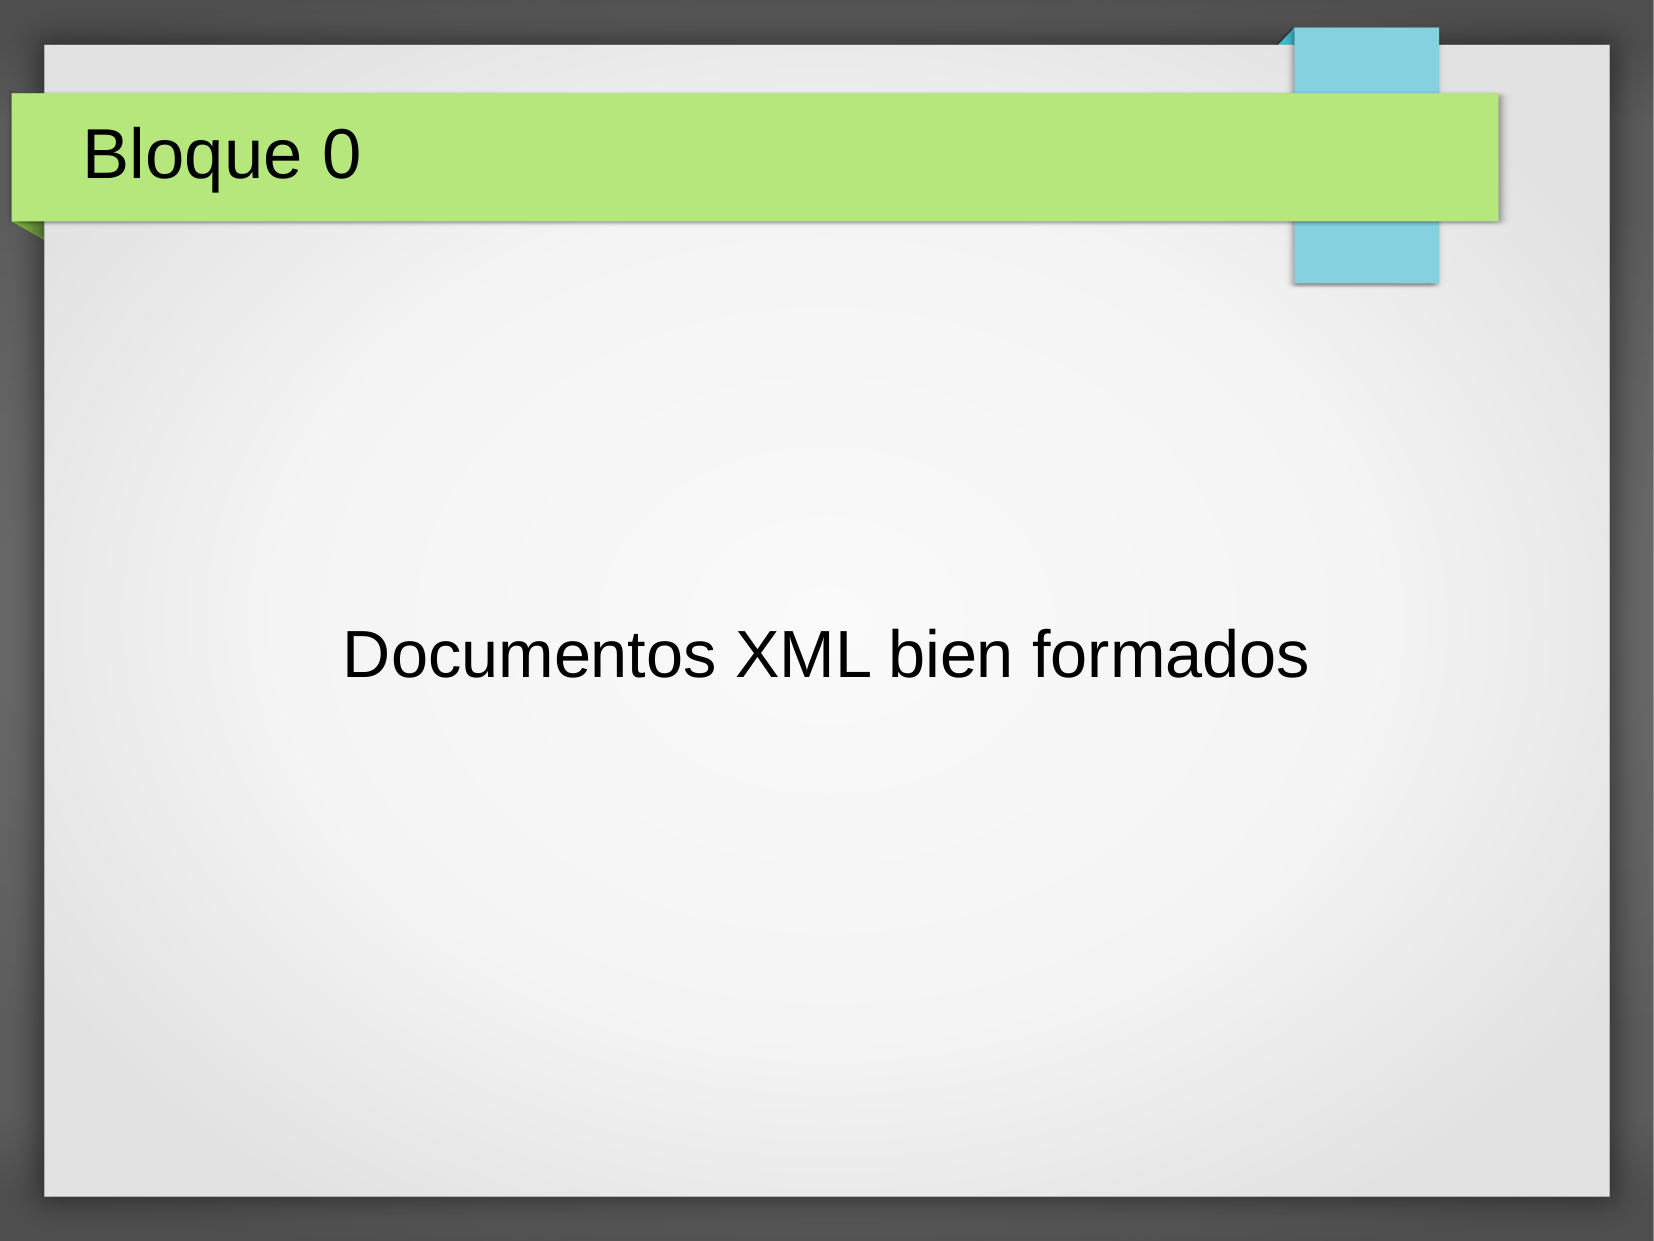

# Bloque 0
Documentos XML bien formados